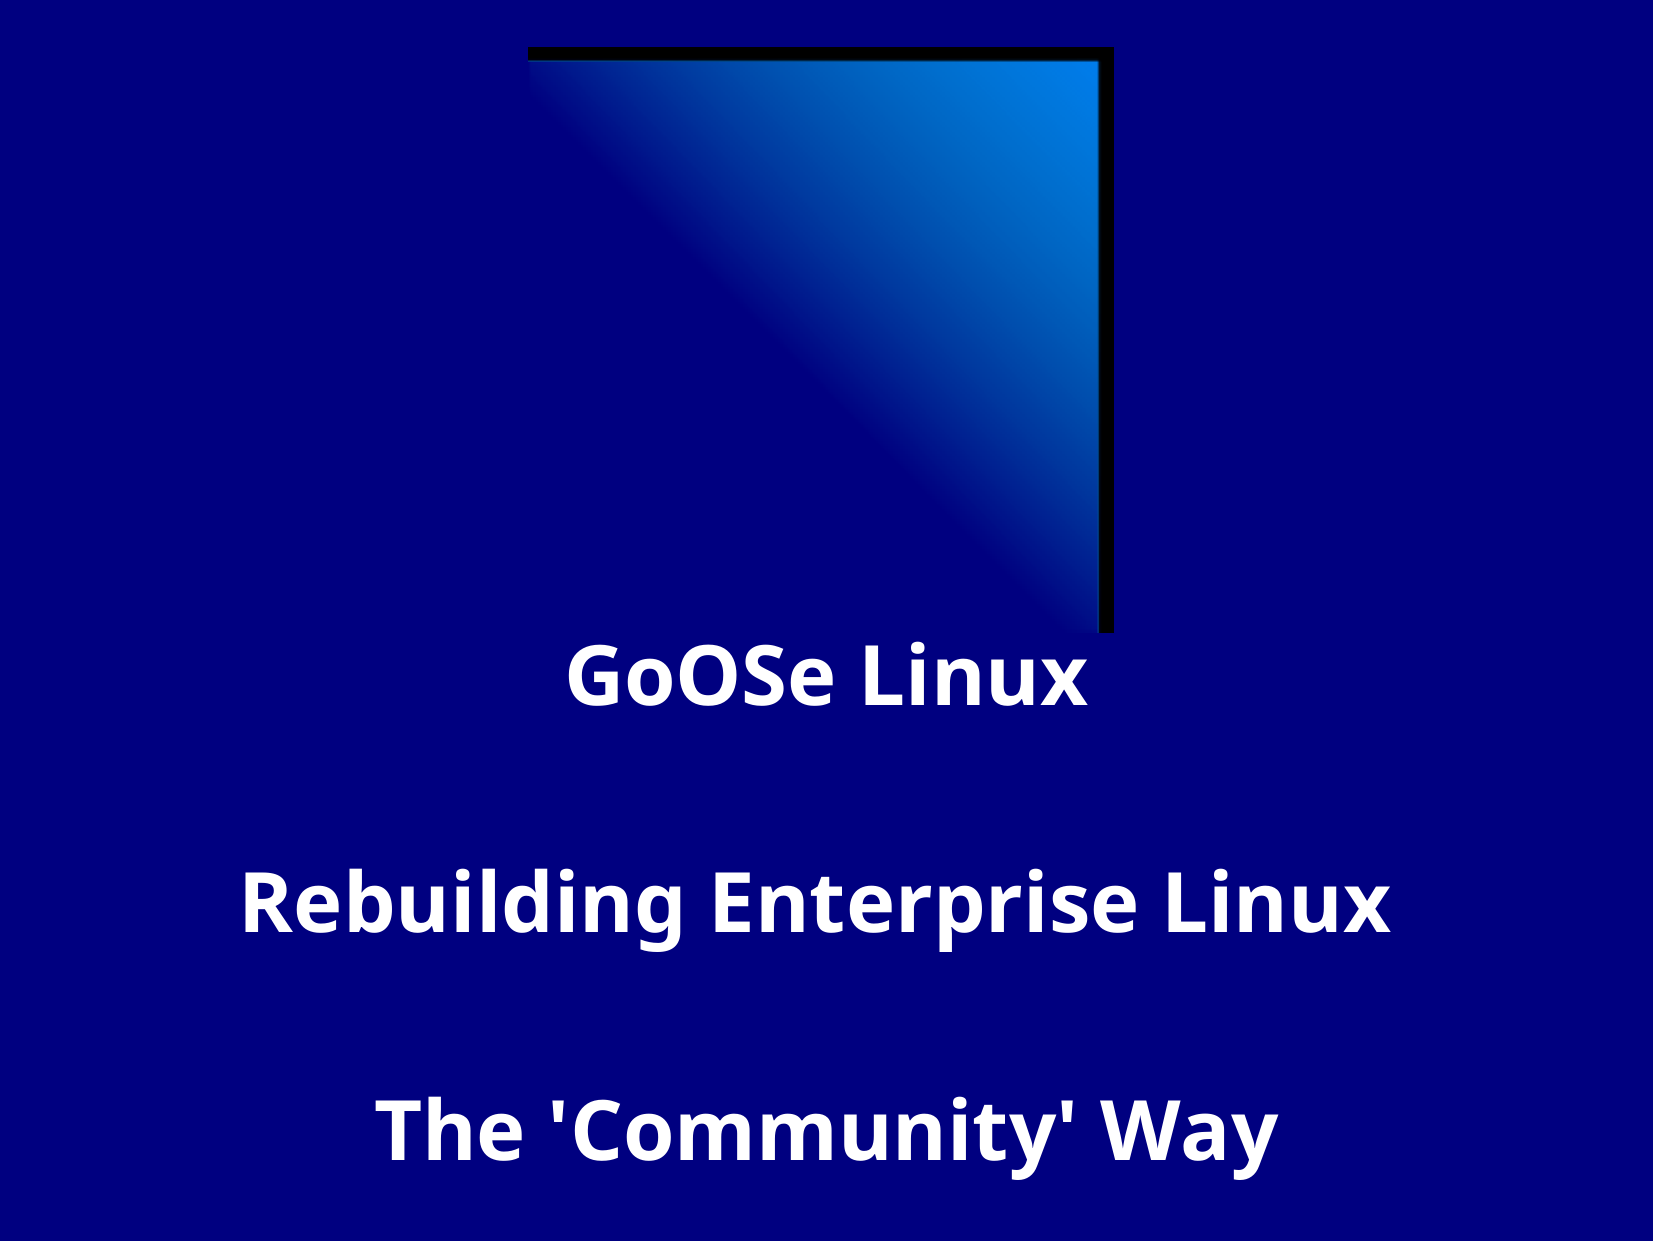

# GoOSe Linux
Rebuilding Enterprise Linux
The 'Community' Way